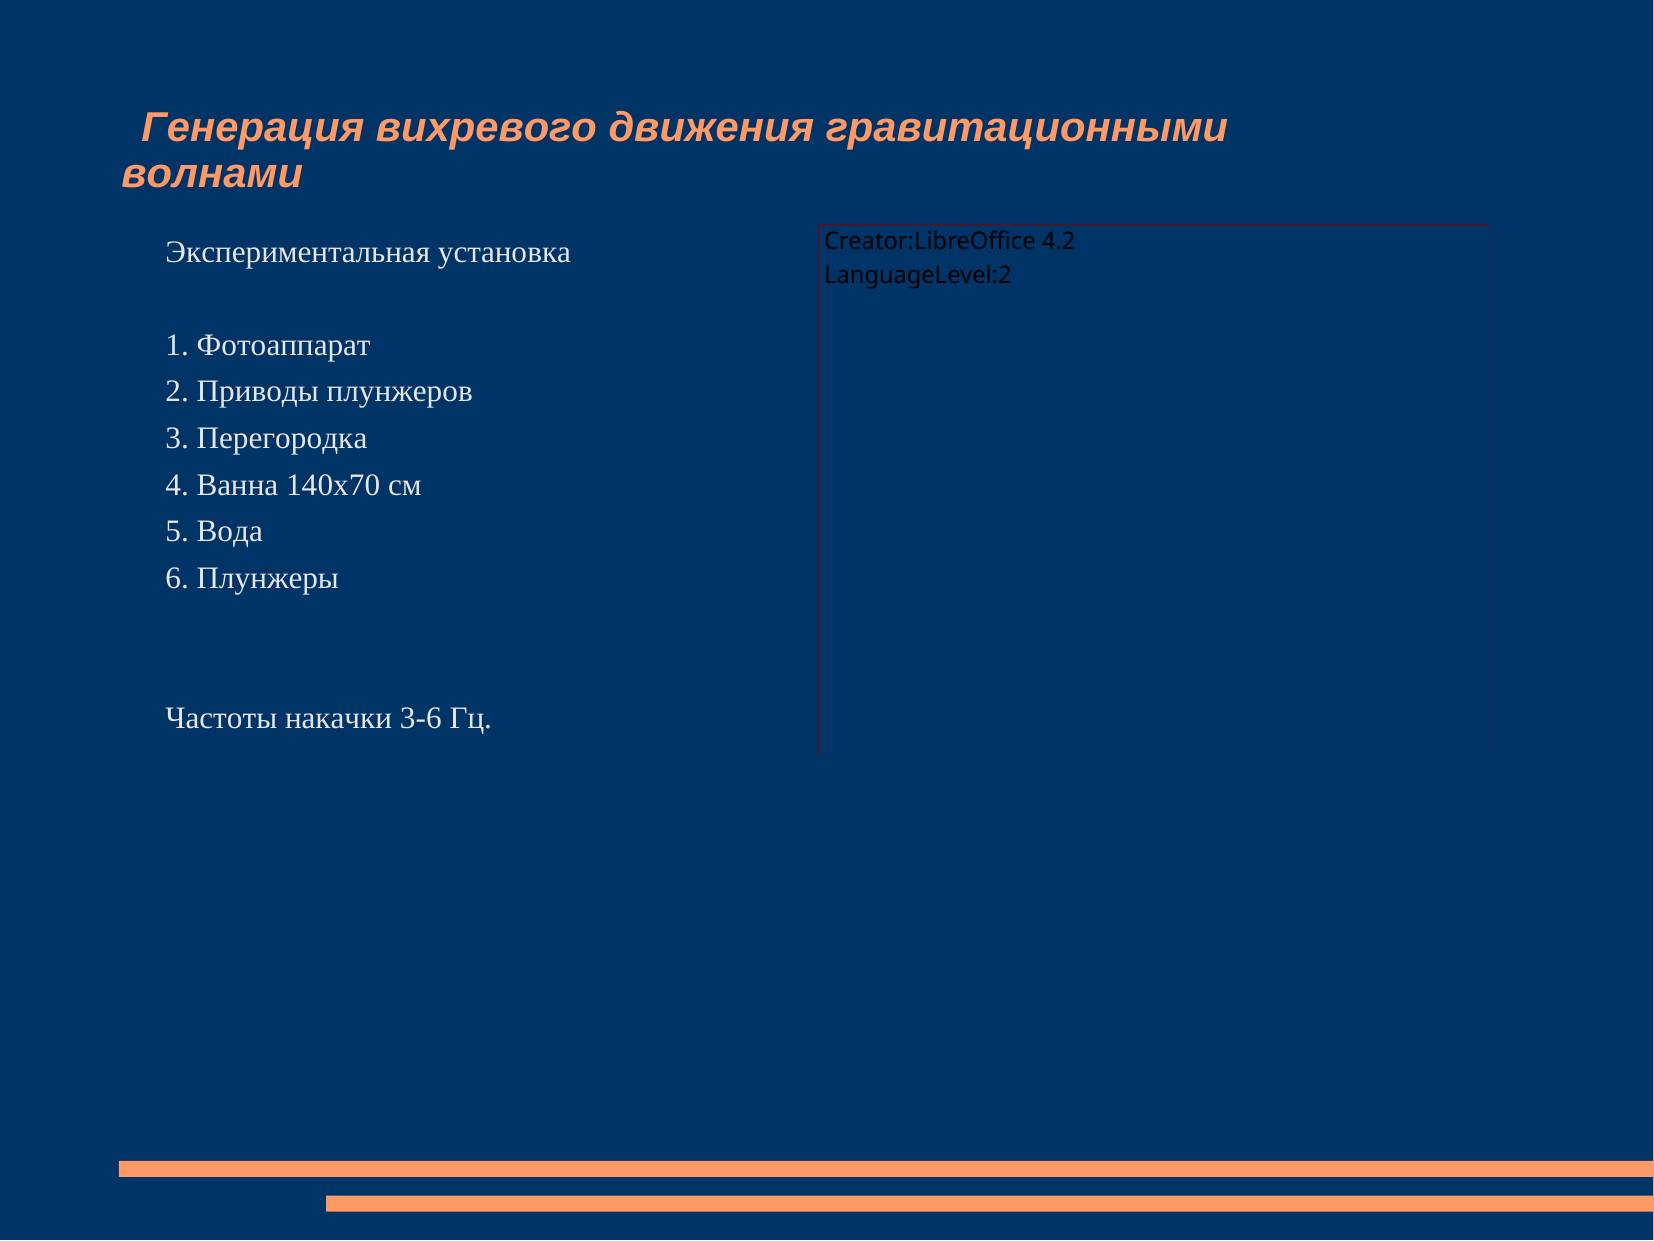

# Генерация вихревого движения гравитационными волнами
Экспериментальная установка
1. Фотоаппарат
2. Приводы плунжеров
3. Перегородка
4. Ванна 140х70 см
5. Вода
6. Плунжеры
Частоты накачки 3-6 Гц.